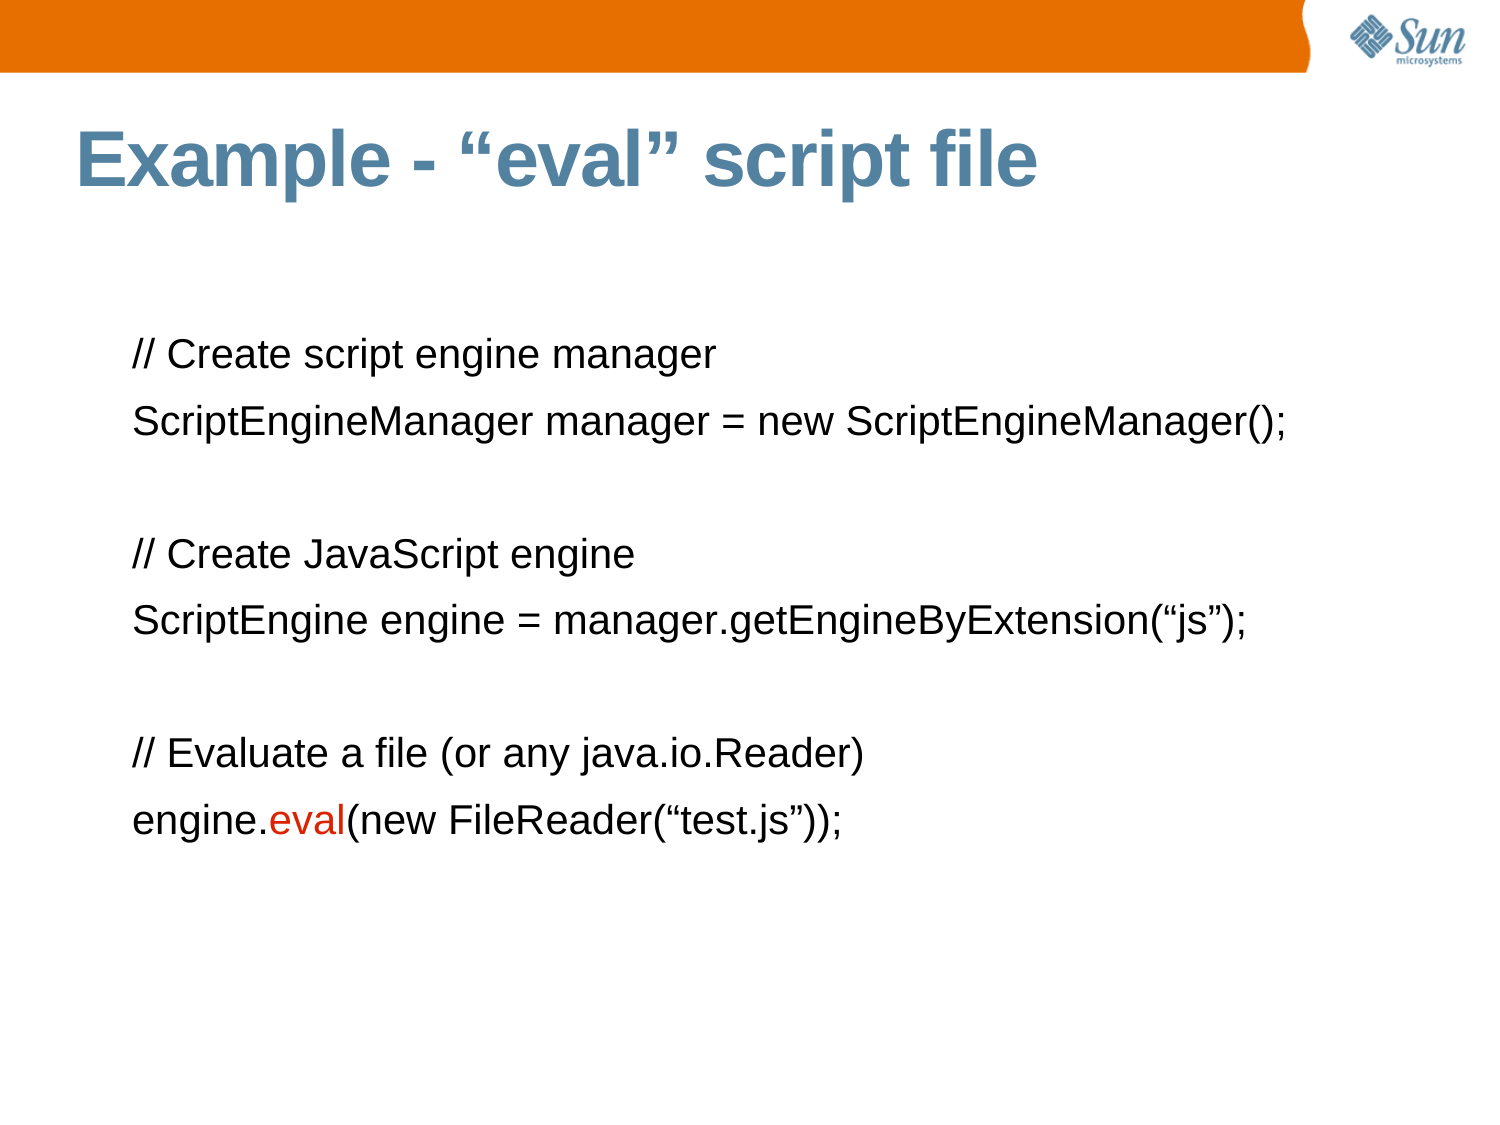

# Example - “eval” script file
// Create script engine manager
ScriptEngineManager manager = new ScriptEngineManager();
// Create JavaScript engine
ScriptEngine engine = manager.getEngineByExtension(“js”);
// Evaluate a file (or any java.io.Reader)
engine.eval(new FileReader(“test.js”));